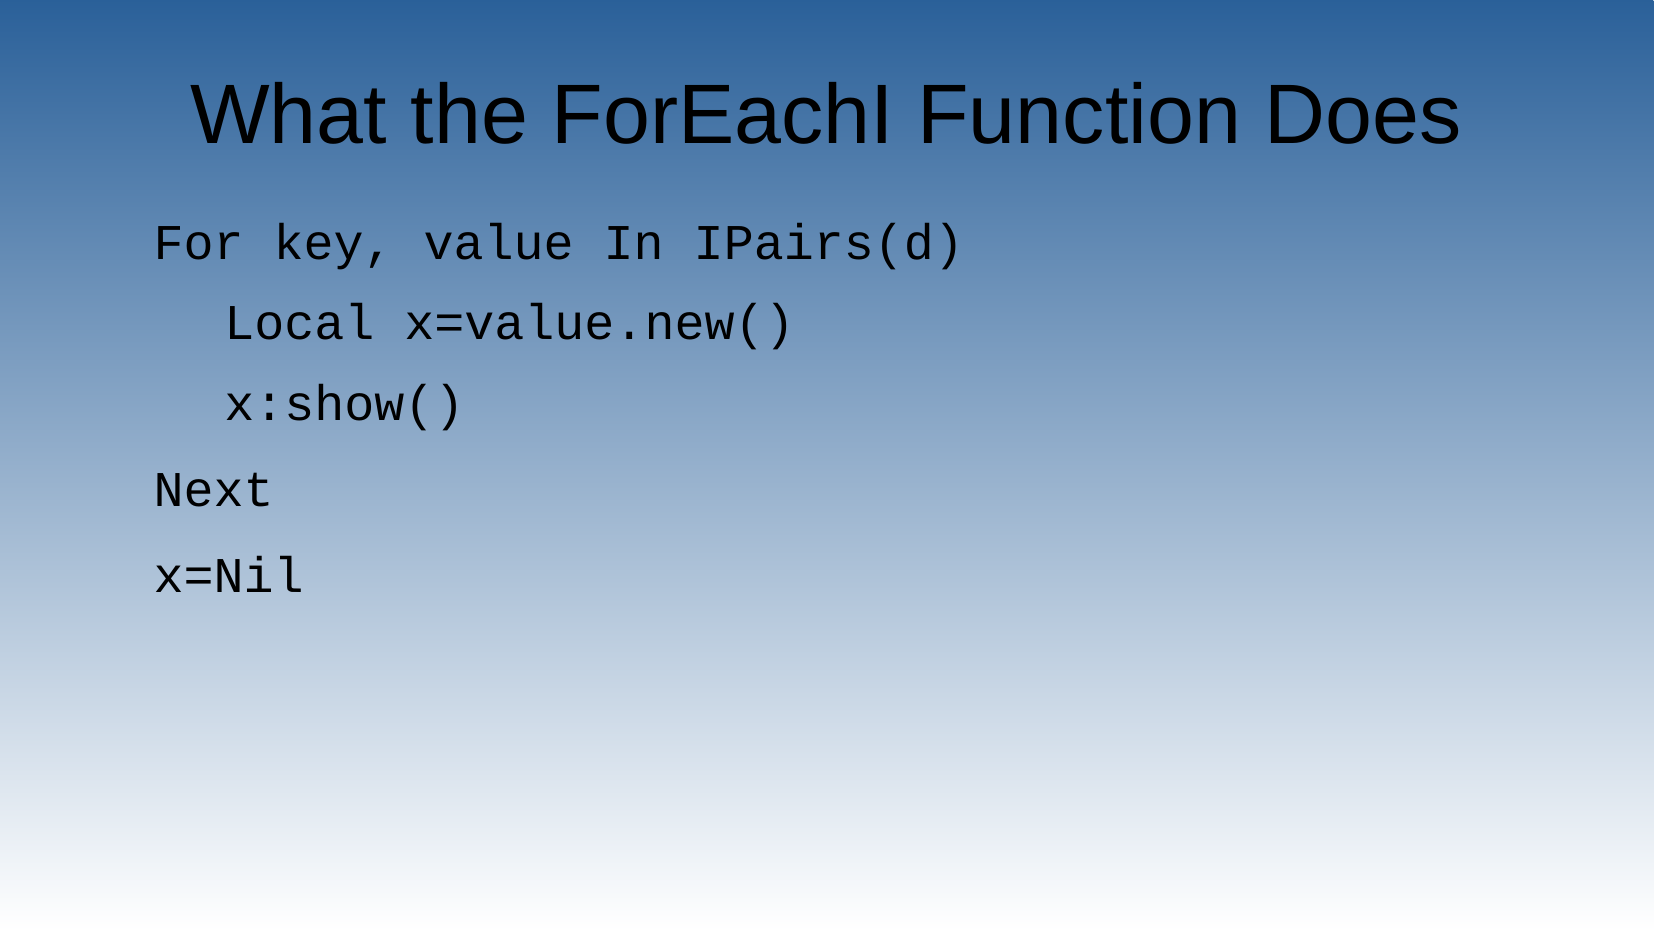

# What the ForEachI Function Does
For key, value In IPairs(d)
Local x=value.new()
x:show()
Next
x=Nil